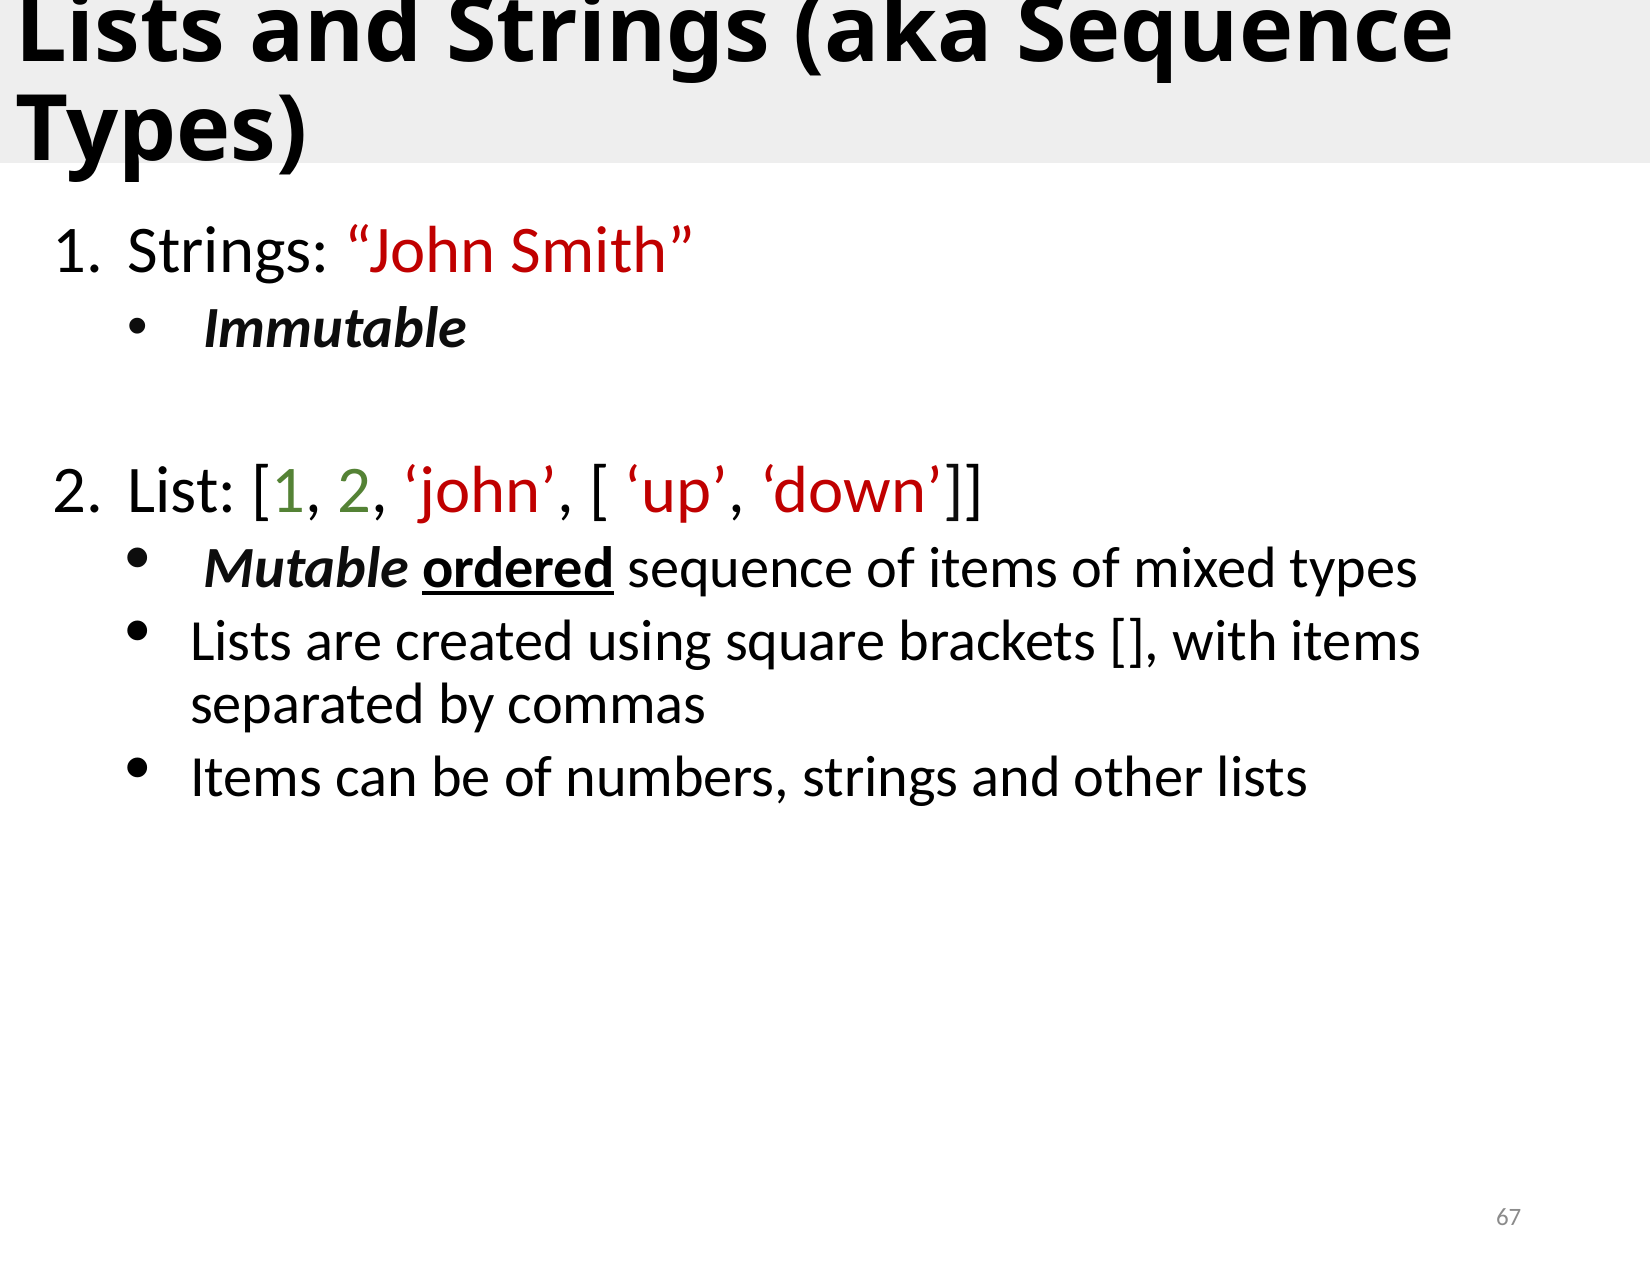

# Lists and Strings (aka Sequence Types)
Strings: “John Smith”
 Immutable
List: [1, 2, ‘john’, [ ‘up’, ‘down’]]
 Mutable ordered sequence of items of mixed types
Lists are created using square brackets [], with items separated by commas
Items can be of numbers, strings and other lists
67